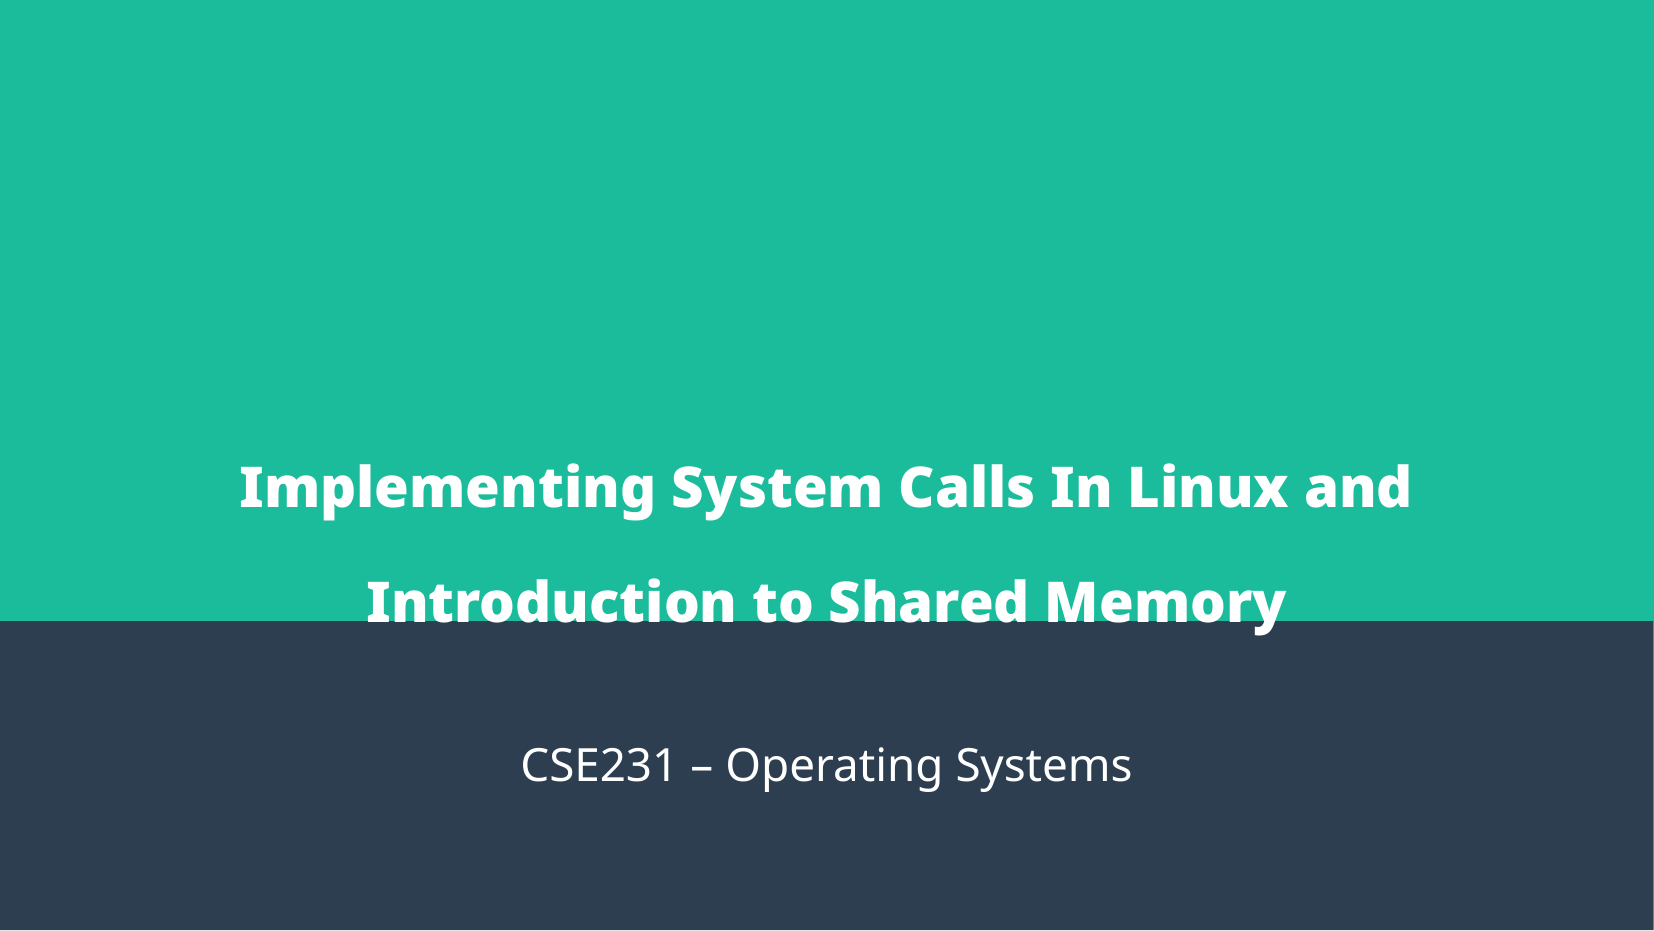

# Implementing System Calls In Linux and Introduction to Shared Memory
CSE231 – Operating Systems